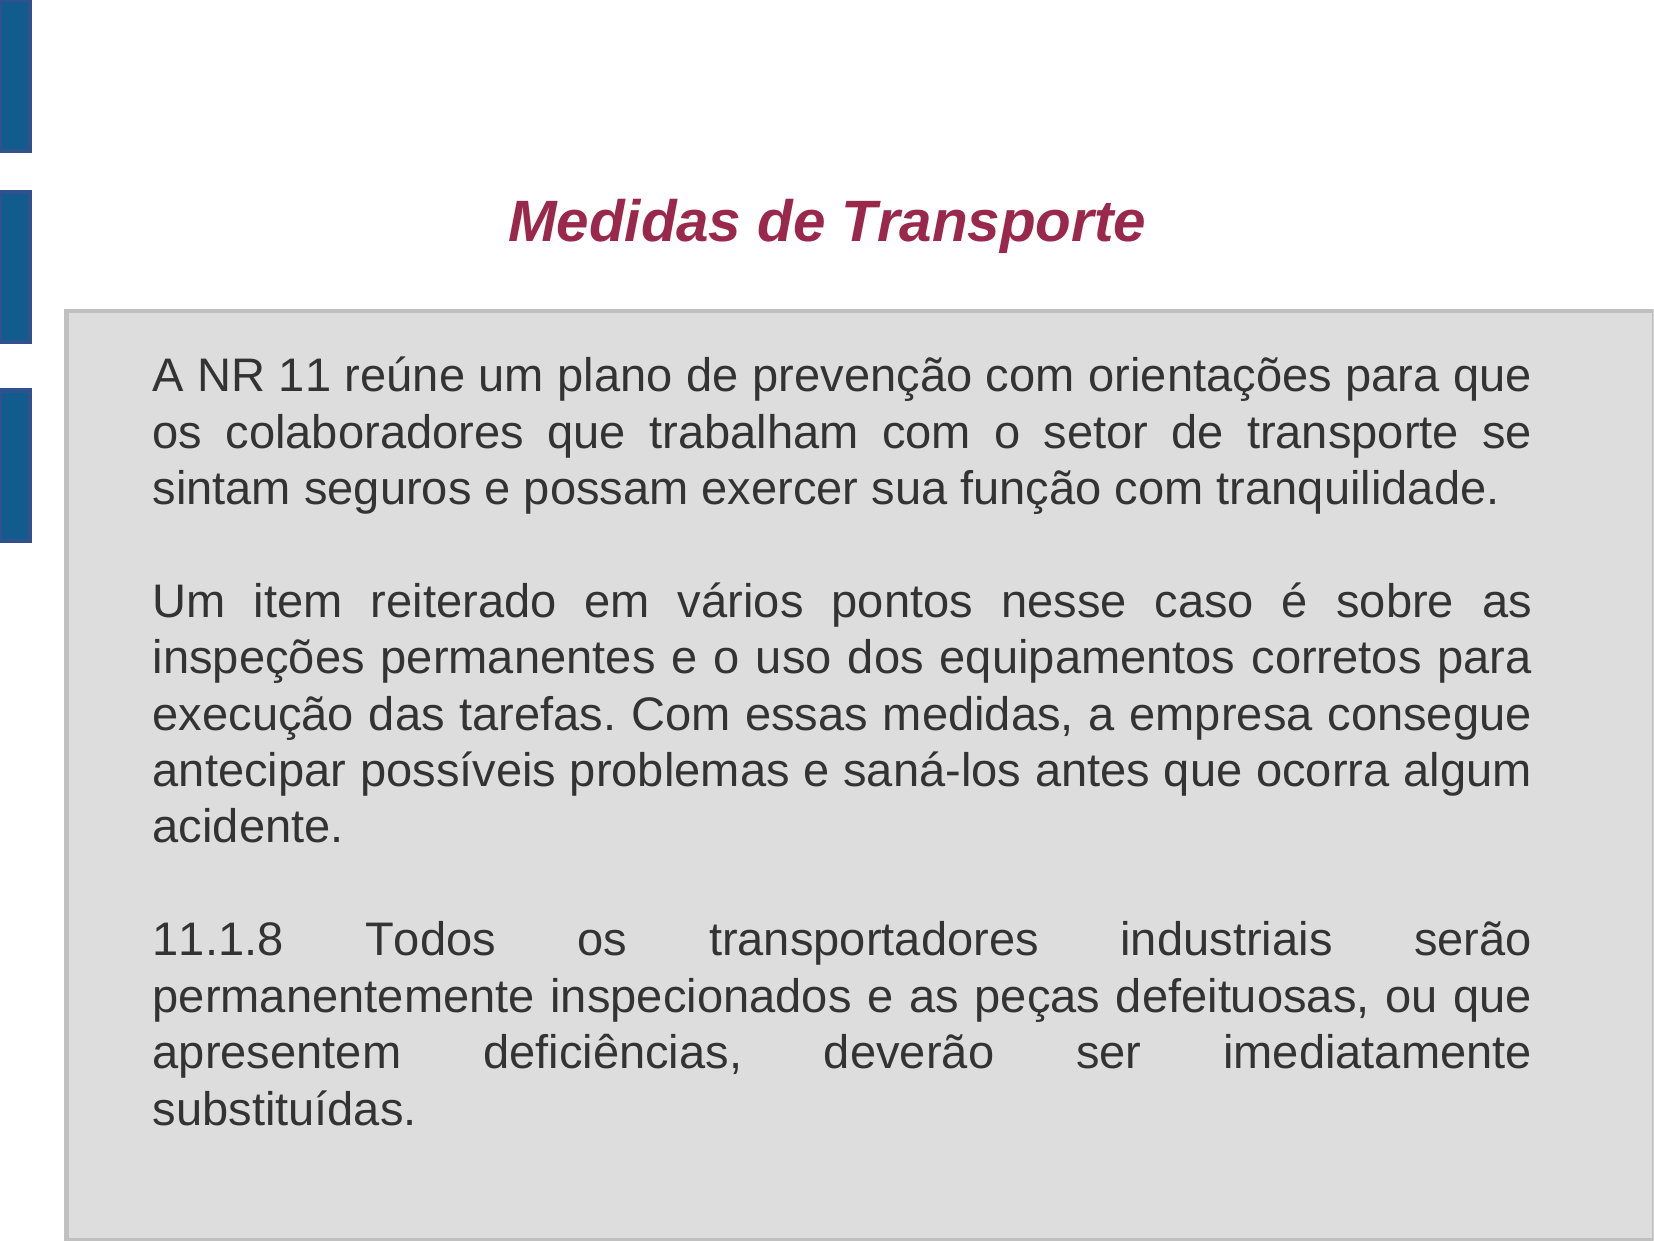

# Medidas de Transporte
A NR 11 reúne um plano de prevenção com orientações para que os colaboradores que trabalham com o setor de transporte se sintam seguros e possam exercer sua função com tranquilidade.
Um item reiterado em vários pontos nesse caso é sobre as inspeções permanentes e o uso dos equipamentos corretos para execução das tarefas. Com essas medidas, a empresa consegue antecipar possíveis problemas e saná-los antes que ocorra algum acidente.
11.1.8 Todos os transportadores industriais serão permanentemente inspecionados e as peças defeituosas, ou que apresentem deficiências, deverão ser imediatamente substituídas.